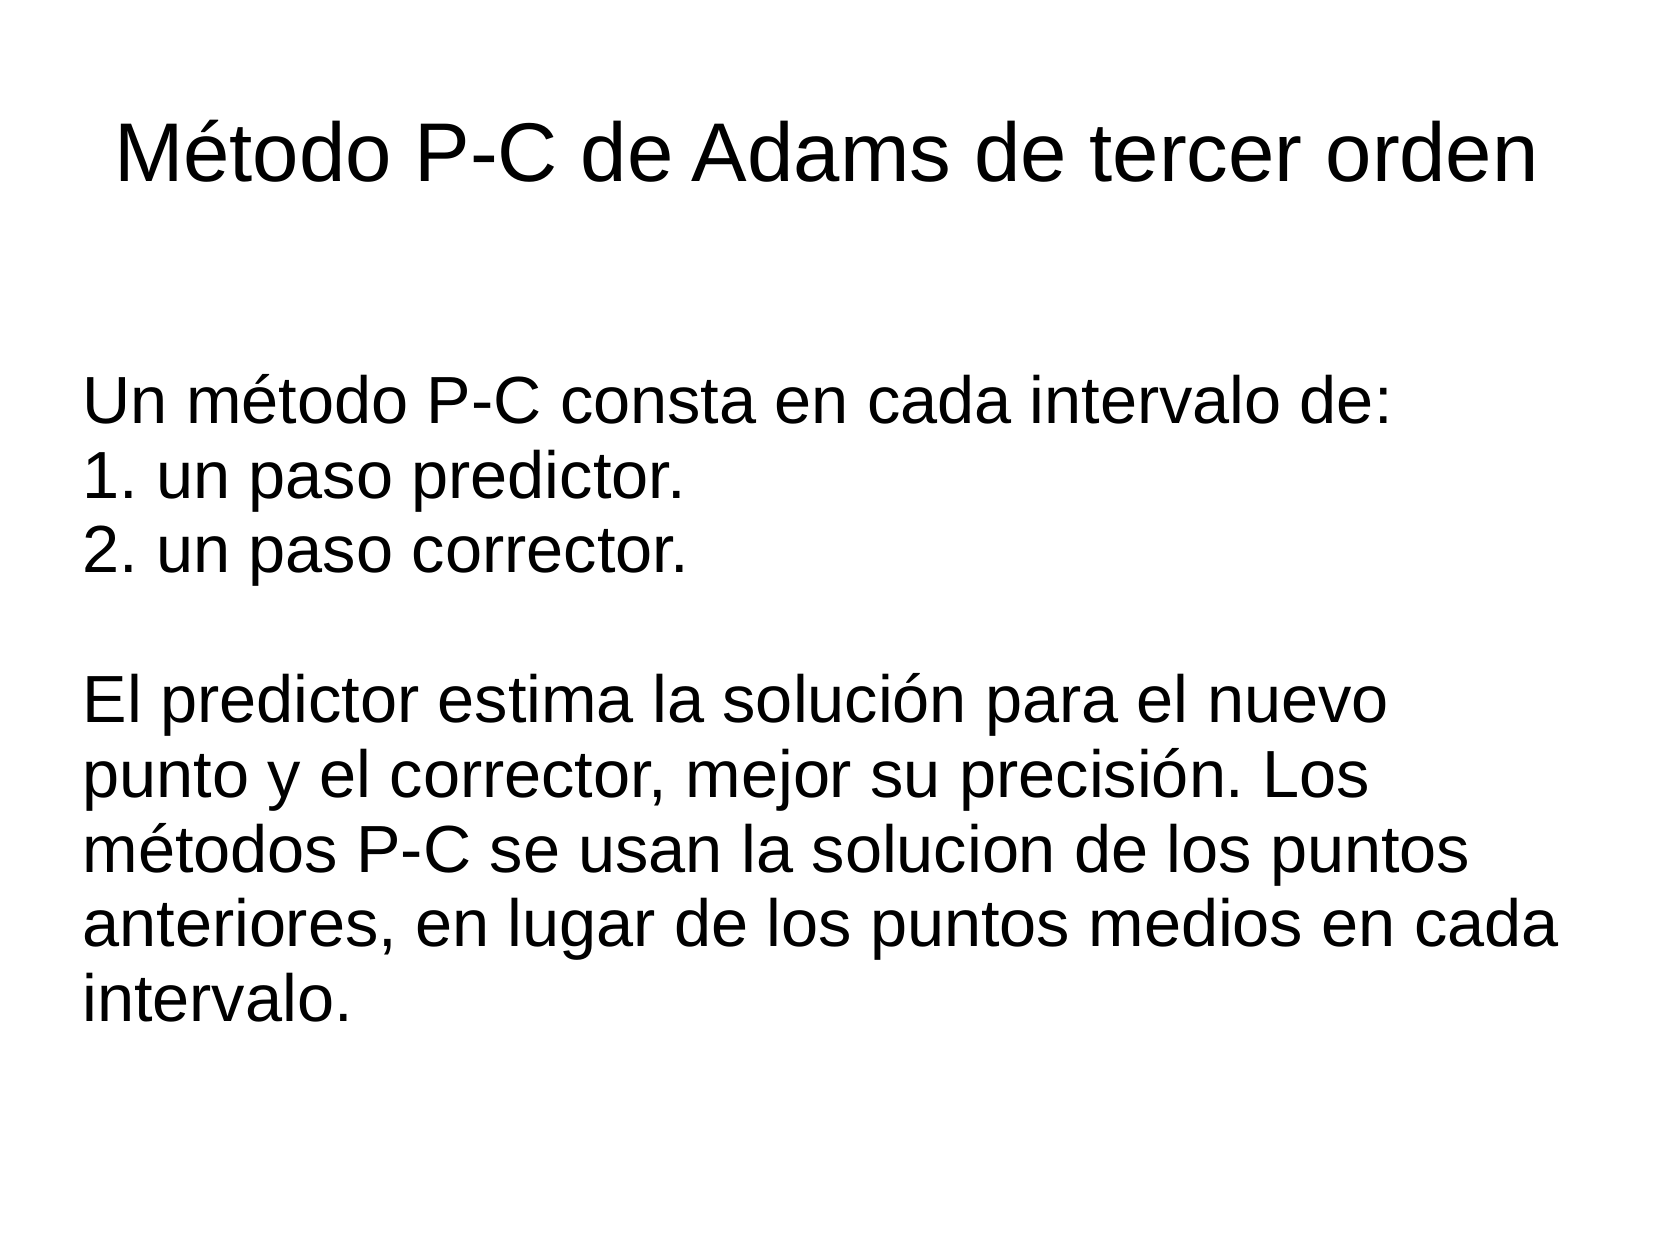

# Método P-C de Adams de tercer orden
Un método P-C consta en cada intervalo de:
1. un paso predictor.
2. un paso corrector.
El predictor estima la solución para el nuevo punto y el corrector, mejor su precisión. Los métodos P-C se usan la solucion de los puntos anteriores, en lugar de los puntos medios en cada intervalo.